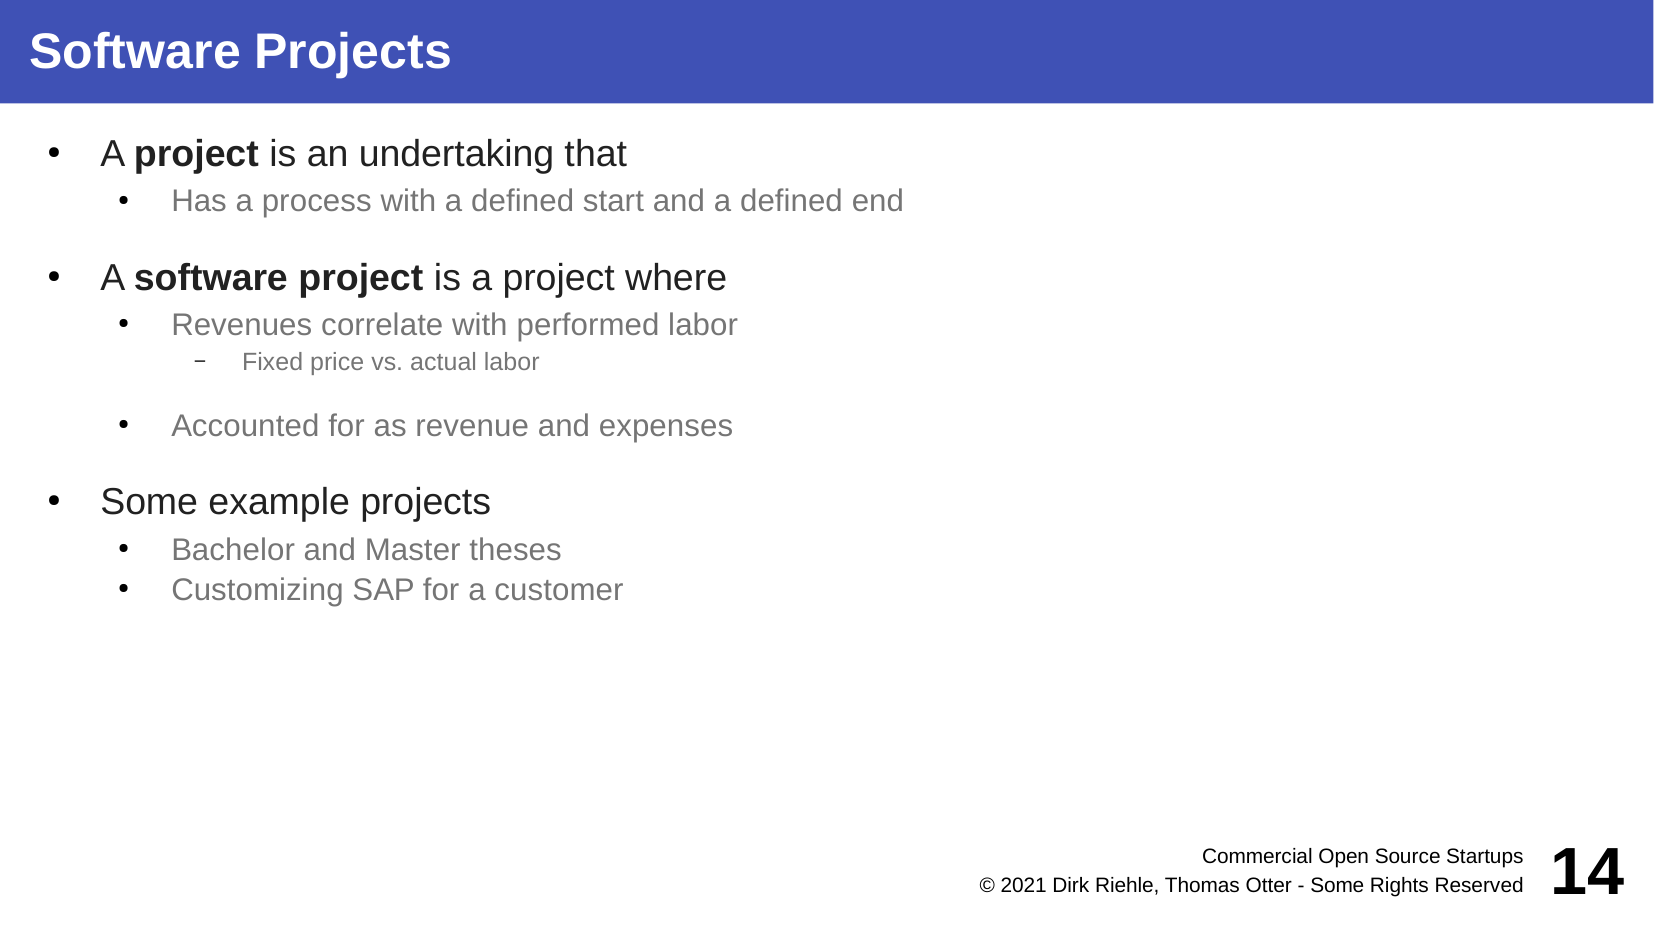

# Software Projects
A project is an undertaking that
Has a process with a defined start and a defined end
A software project is a project where
Revenues correlate with performed labor
Fixed price vs. actual labor
Accounted for as revenue and expenses
Some example projects
Bachelor and Master theses
Customizing SAP for a customer
Commercial Open Source Startups
14
© 2021 Dirk Riehle, Thomas Otter - Some Rights Reserved